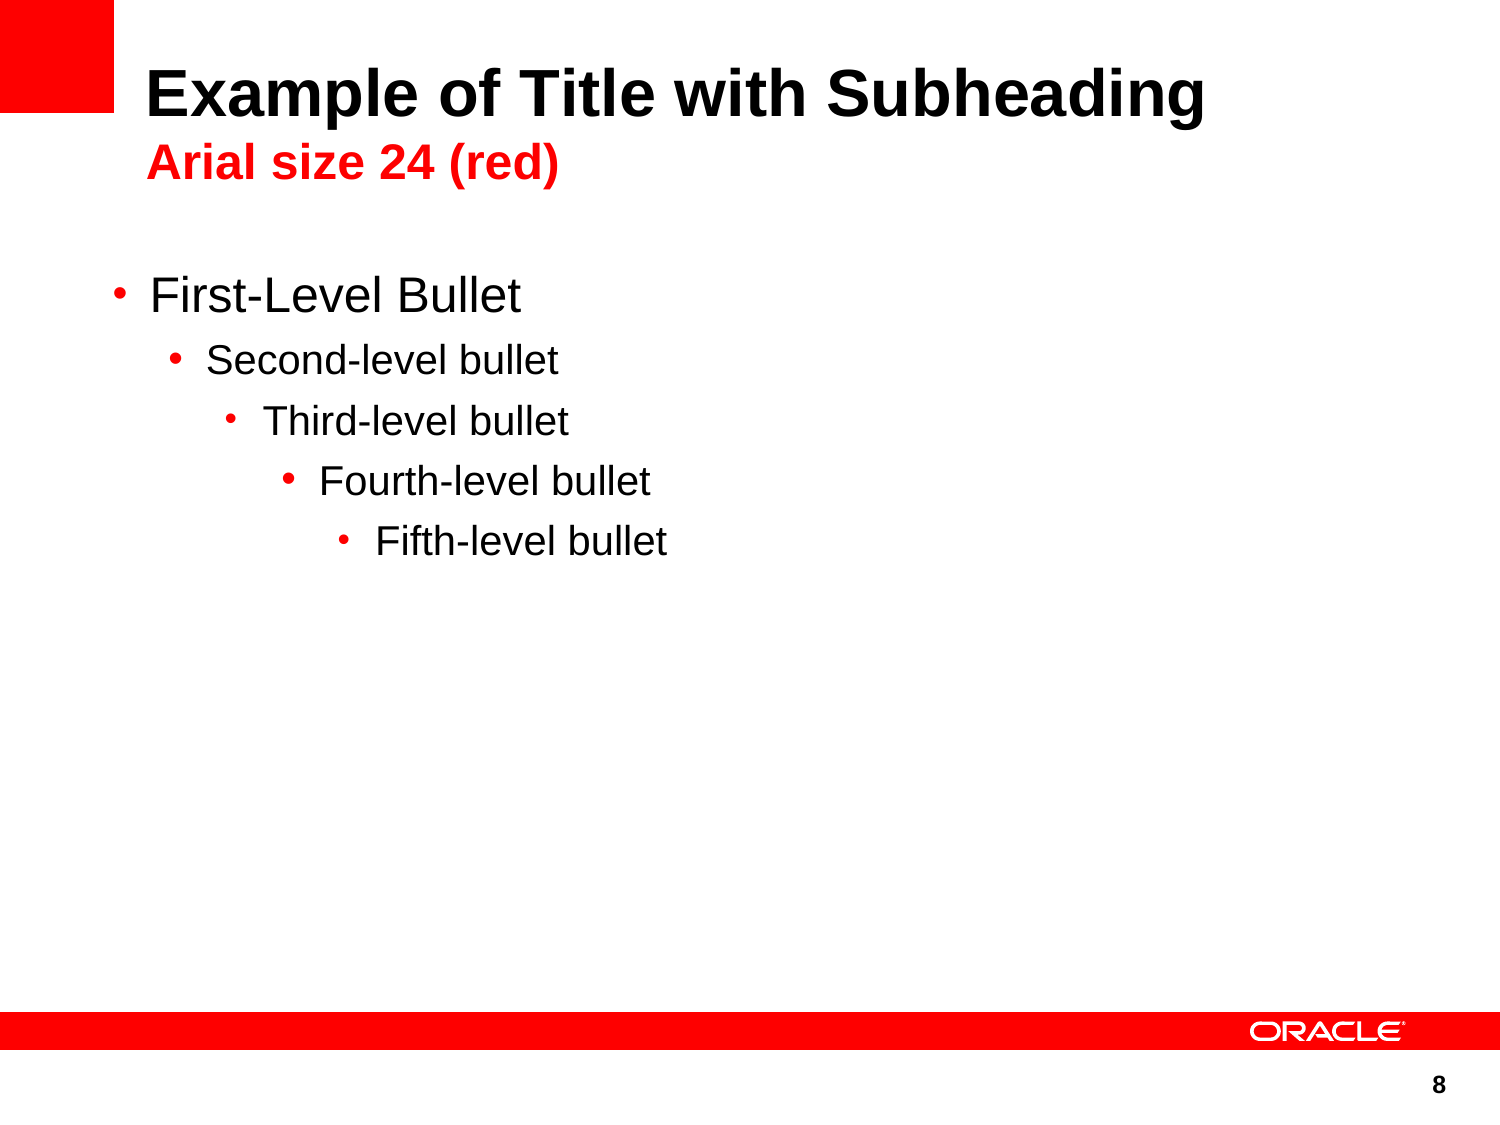

# Example of Title with Subheading Arial size 24 (red)
First-Level Bullet
Second-level bullet
Third-level bullet
Fourth-level bullet
Fifth-level bullet